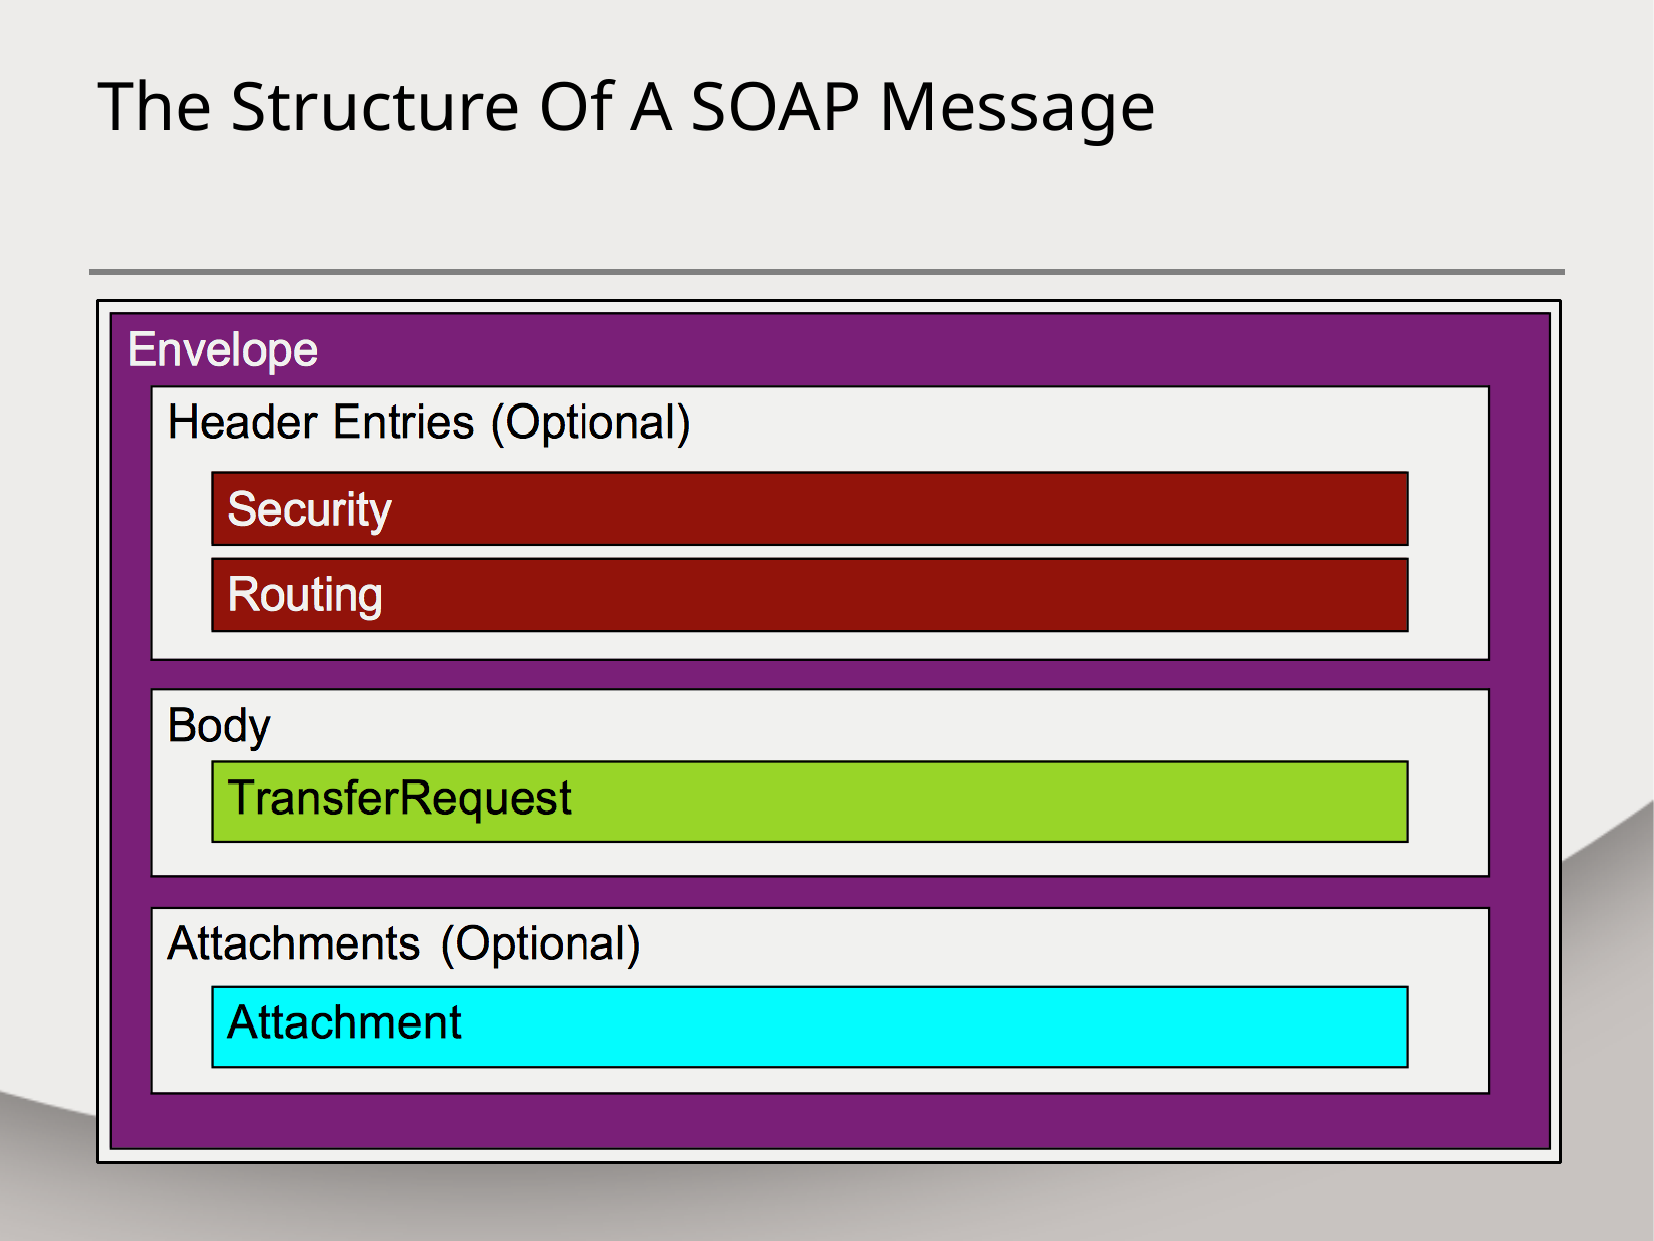

# The Structure Of A SOAP Message